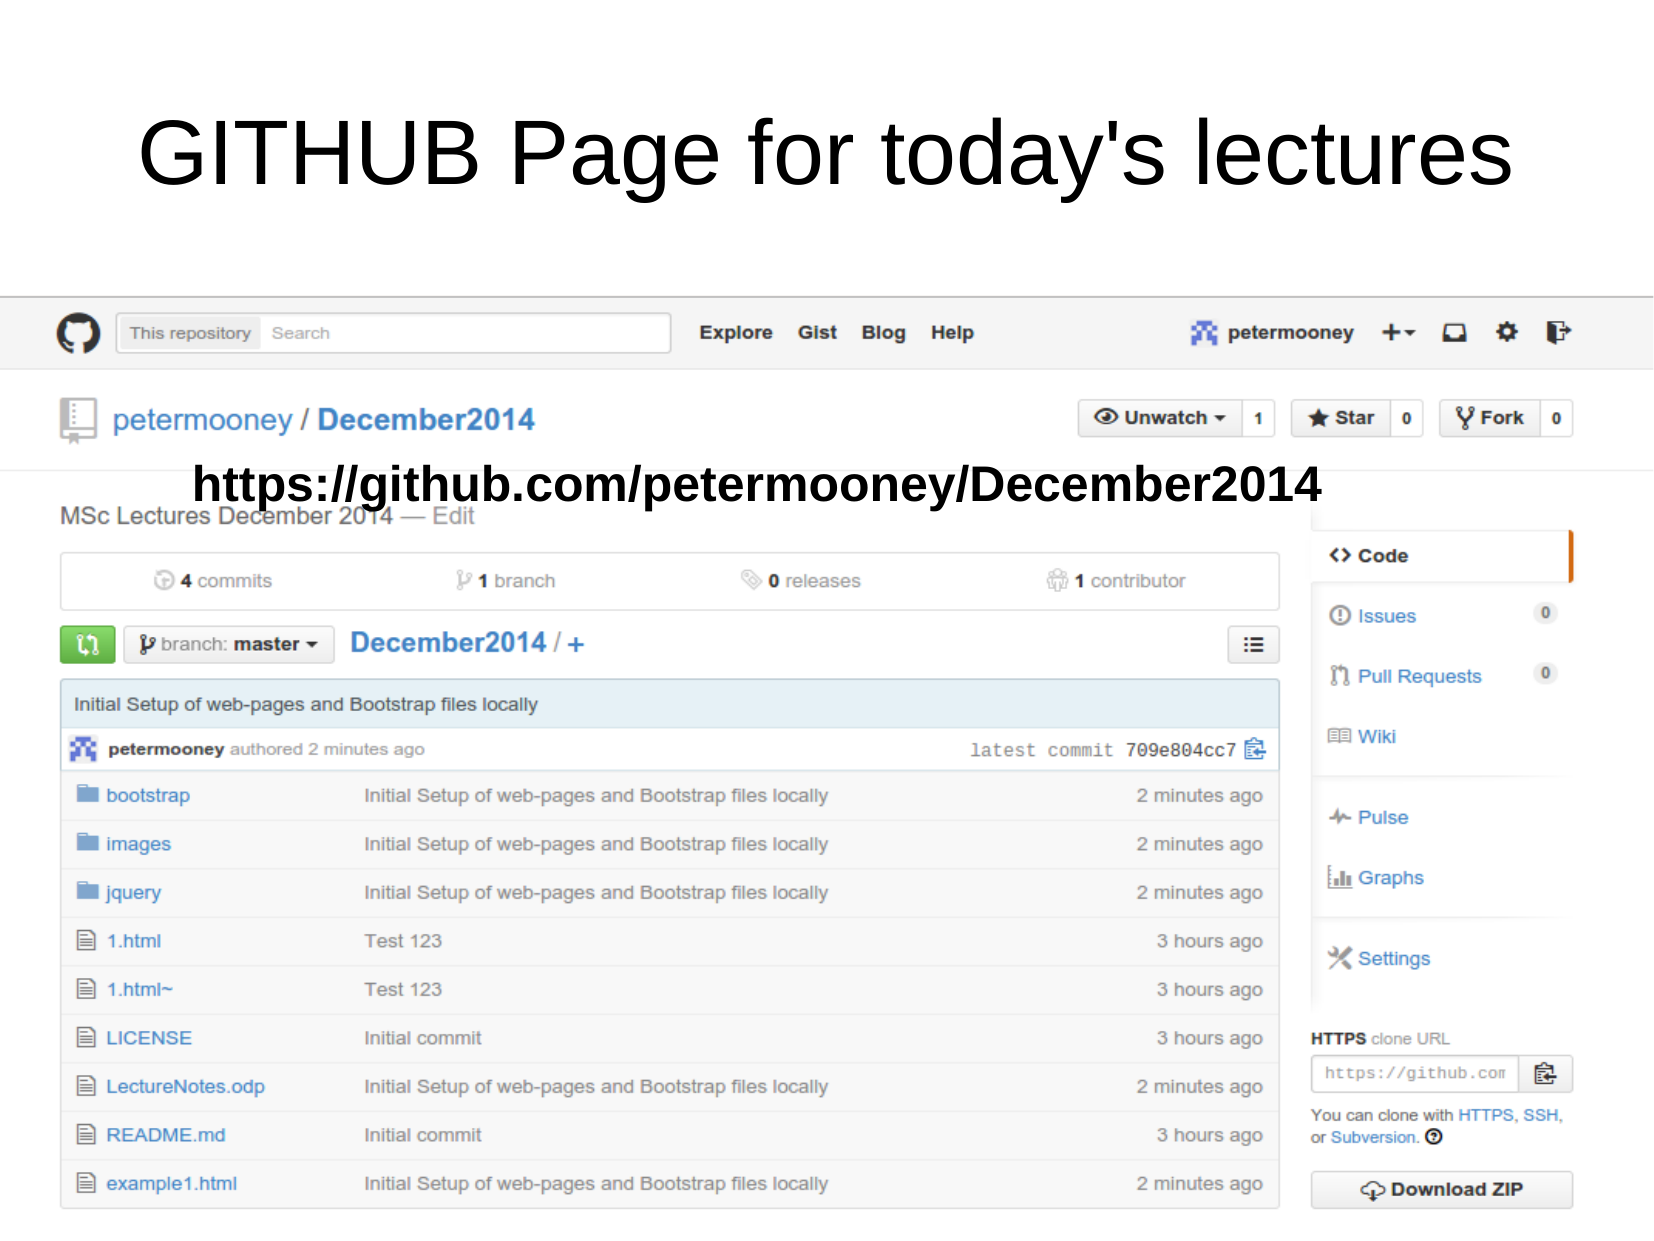

# GITHUB Page for today's lectures
https://github.com/petermooney/December2014